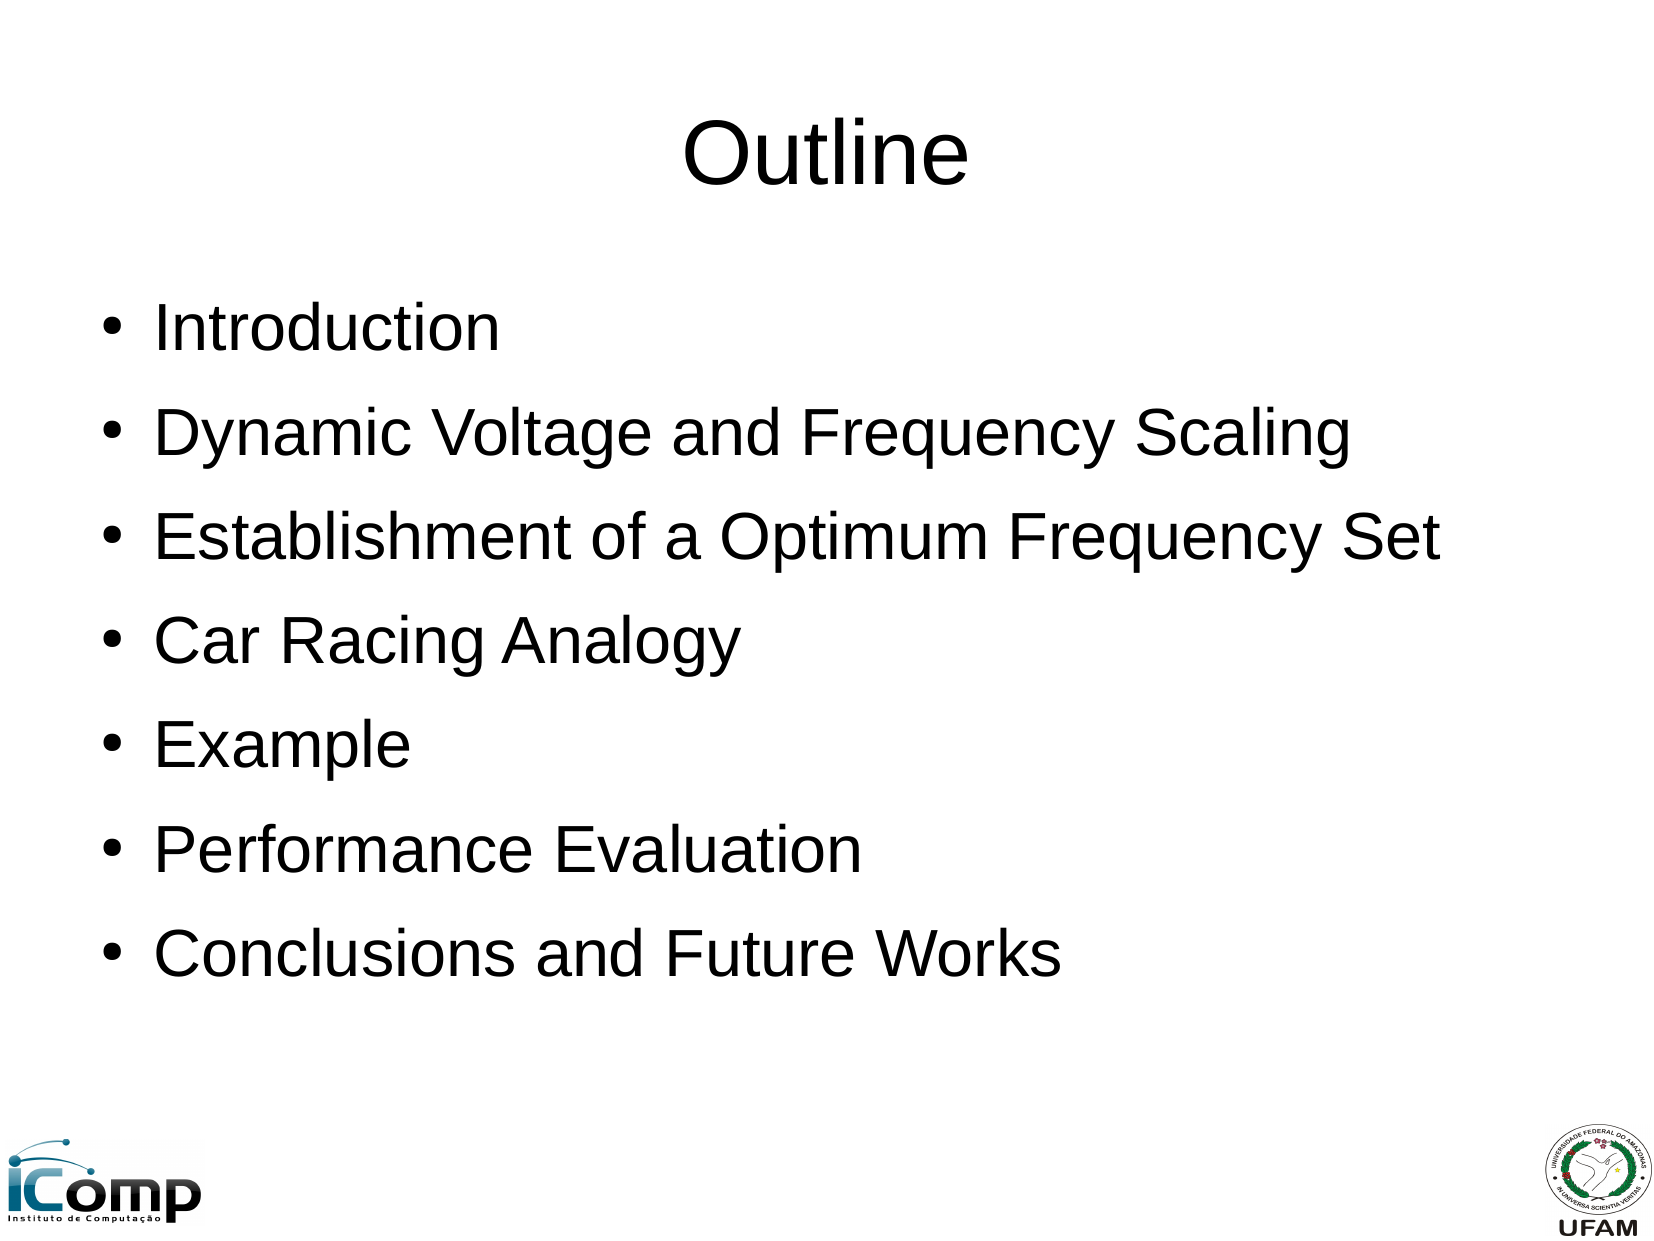

# Outline
Introduction
Dynamic Voltage and Frequency Scaling
Establishment of a Optimum Frequency Set
Car Racing Analogy
Example
Performance Evaluation
Conclusions and Future Works